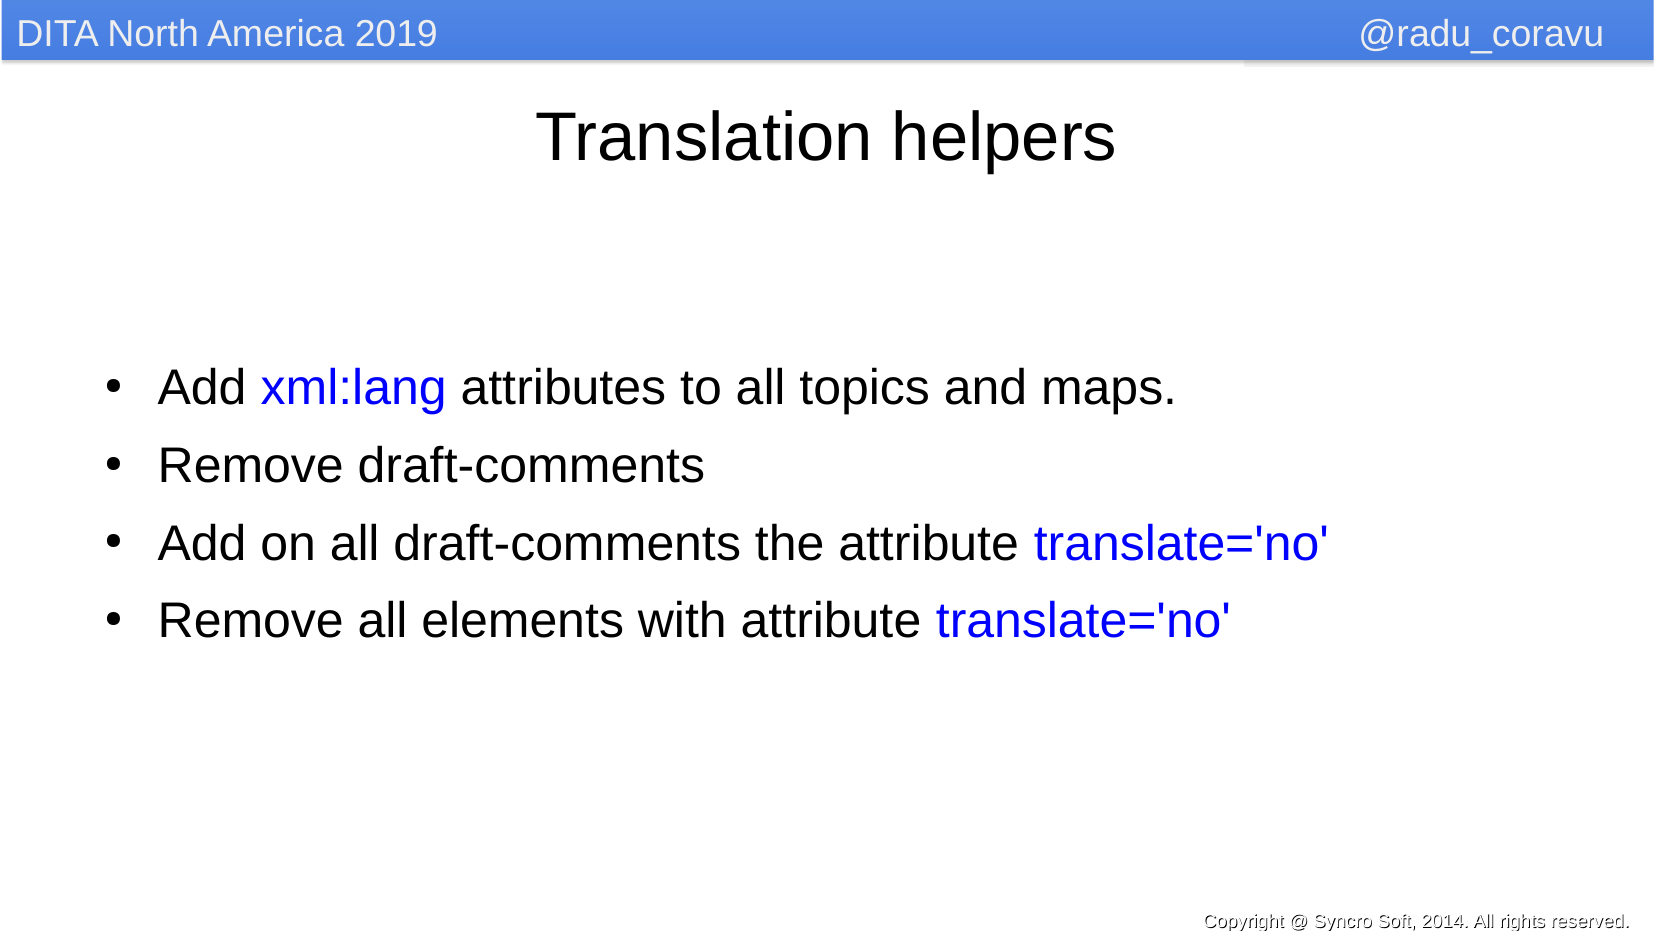

# Translation helpers
Add xml:lang attributes to all topics and maps.
Remove draft-comments
Add on all draft-comments the attribute translate='no'
Remove all elements with attribute translate='no'